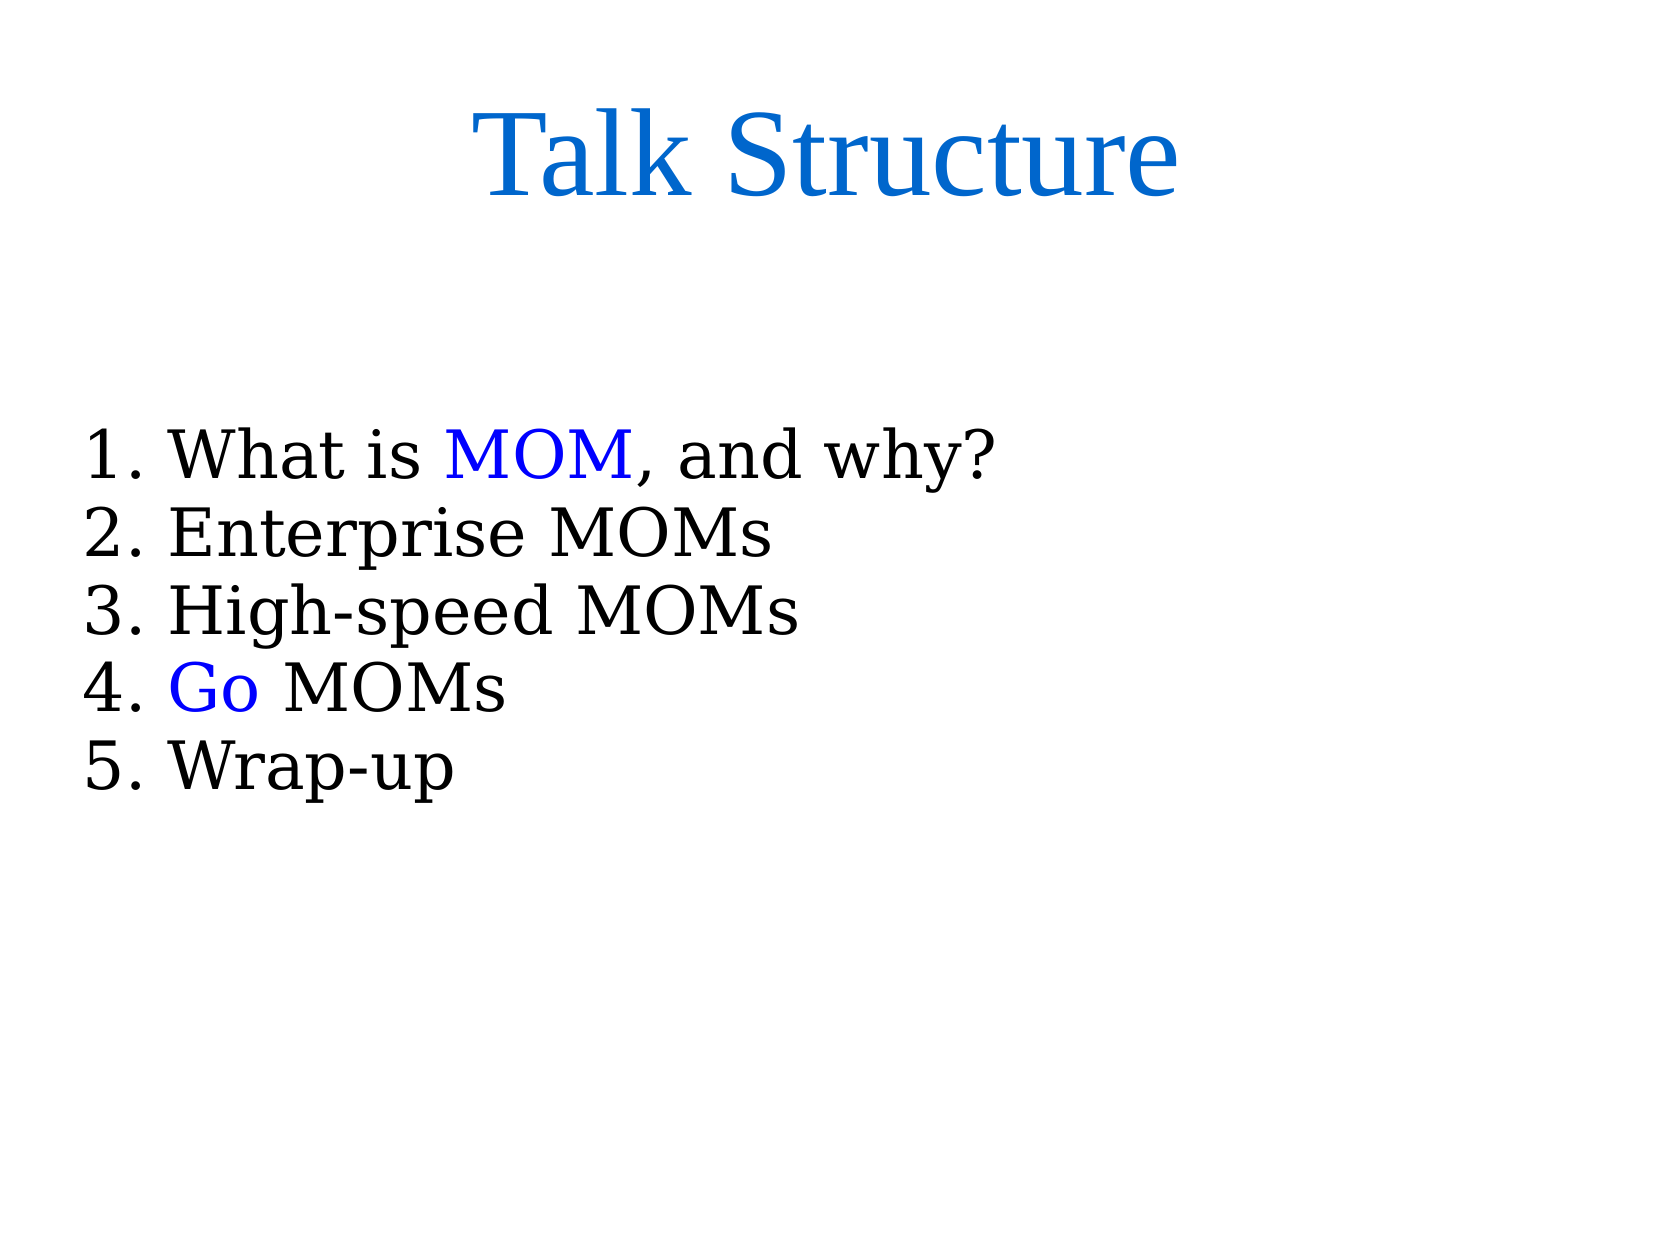

# Talk Structure
 What is MOM, and why?
 Enterprise MOMs
 High-speed MOMs
 Go MOMs
 Wrap-up